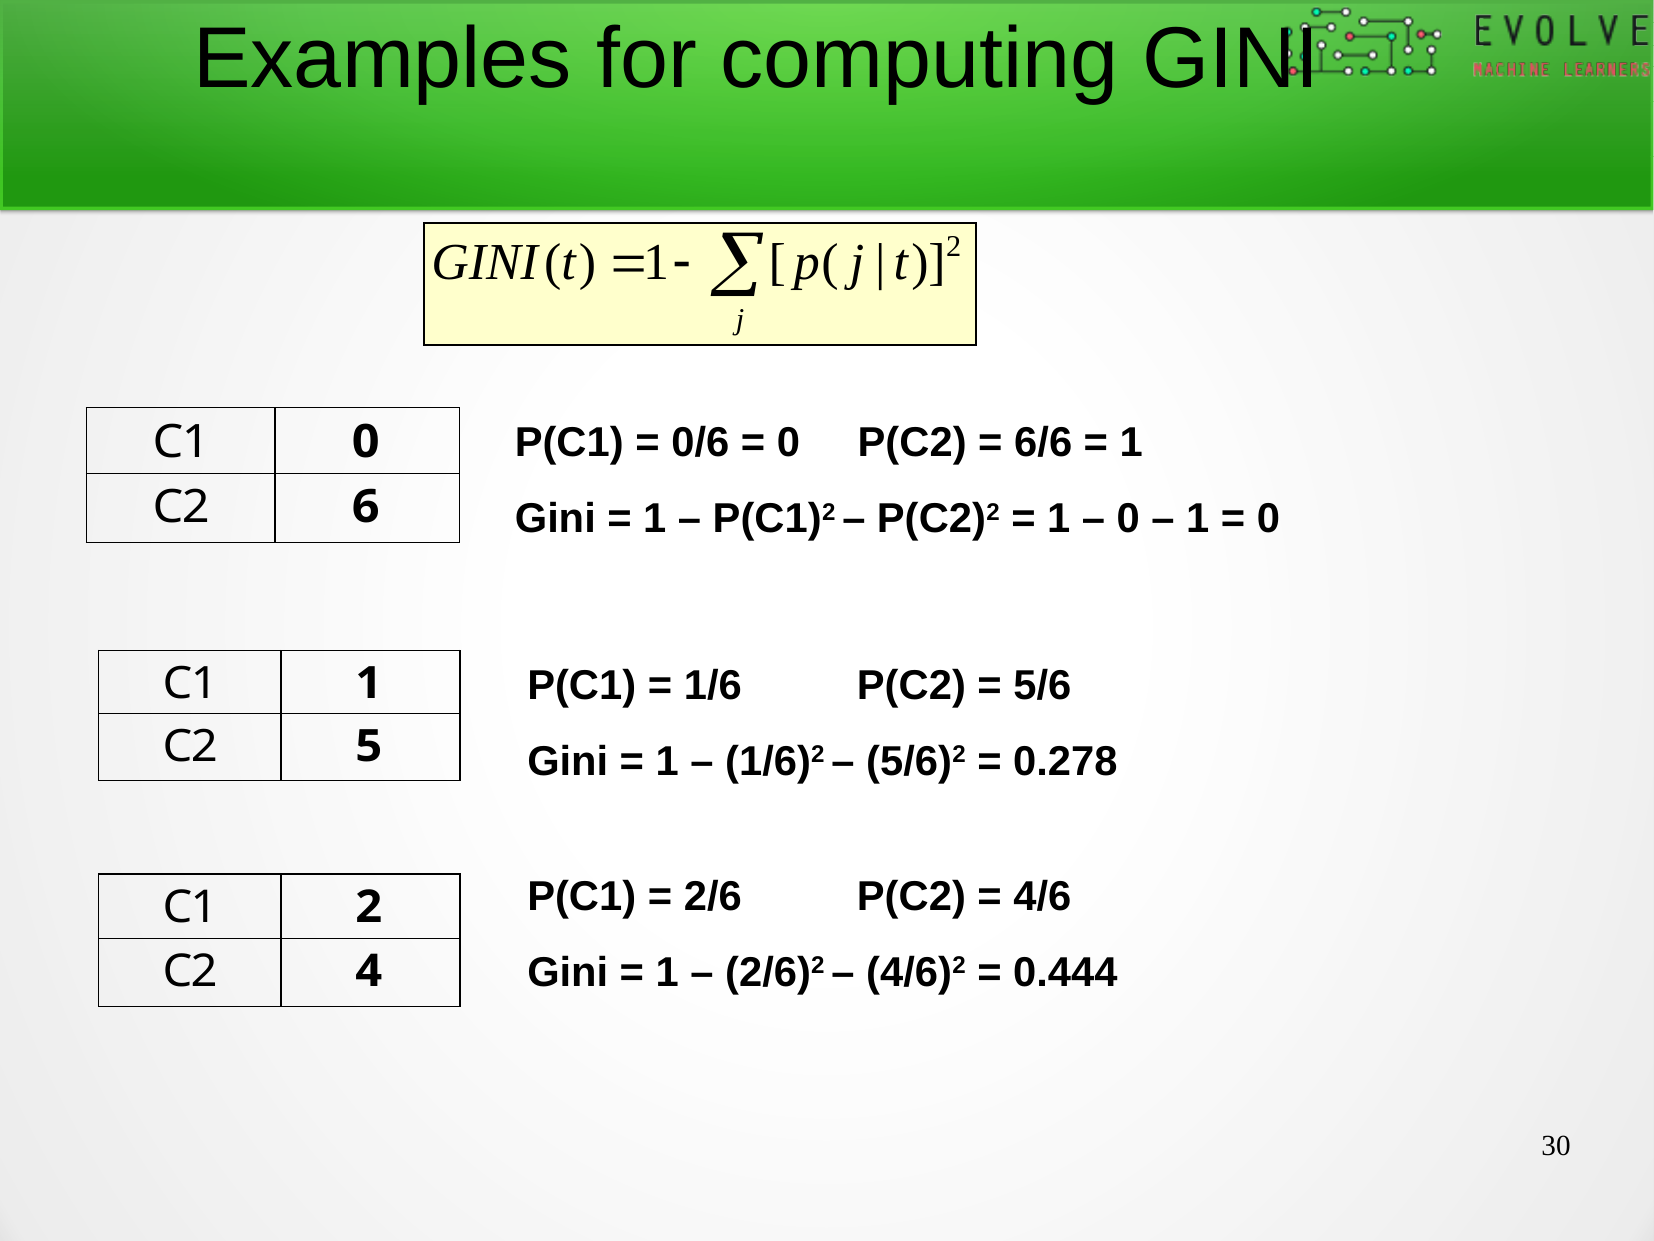

# Examples for computing GINI
P(C1) = 0/6 = 0 P(C2) = 6/6 = 1
Gini = 1 – P(C1)2 – P(C2)2 = 1 – 0 – 1 = 0
P(C1) = 1/6 P(C2) = 5/6
Gini = 1 – (1/6)2 – (5/6)2 = 0.278
P(C1) = 2/6 P(C2) = 4/6
Gini = 1 – (2/6)2 – (4/6)2 = 0.444
30